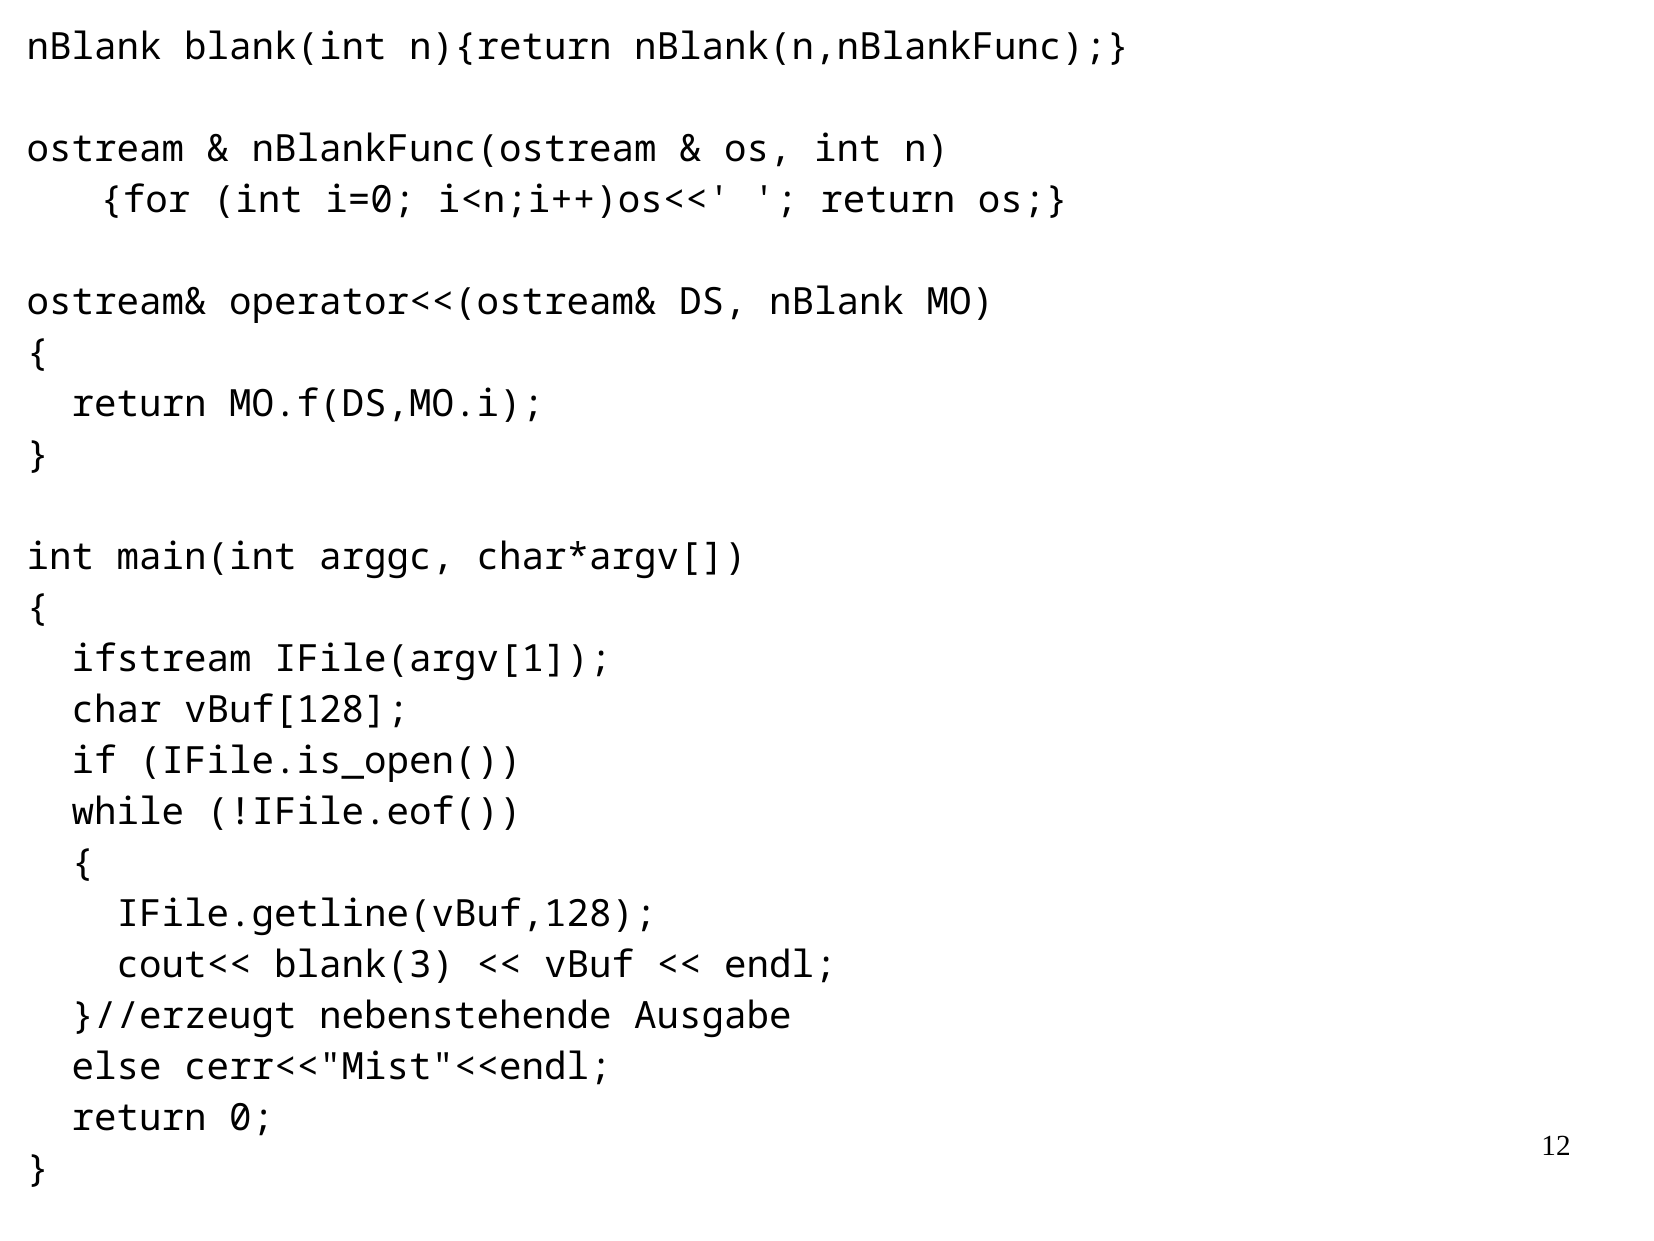

nBlank blank(int n){return nBlank(n,nBlankFunc);}
ostream & nBlankFunc(ostream & os, int n)
	{for (int i=0; i<n;i++)os<<' '; return os;}
ostream& operator<<(ostream& DS, nBlank MO)
{
 return MO.f(DS,MO.i);
}
int main(int arggc, char*argv[])
{
 ifstream IFile(argv[1]);
 char vBuf[128];
 if (IFile.is_open())
 while (!IFile.eof())
 {
 IFile.getline(vBuf,128);
 cout<< blank(3) << vBuf << endl;
 }//erzeugt nebenstehende Ausgabe
 else cerr<<"Mist"<<endl;
 return 0;
}
12